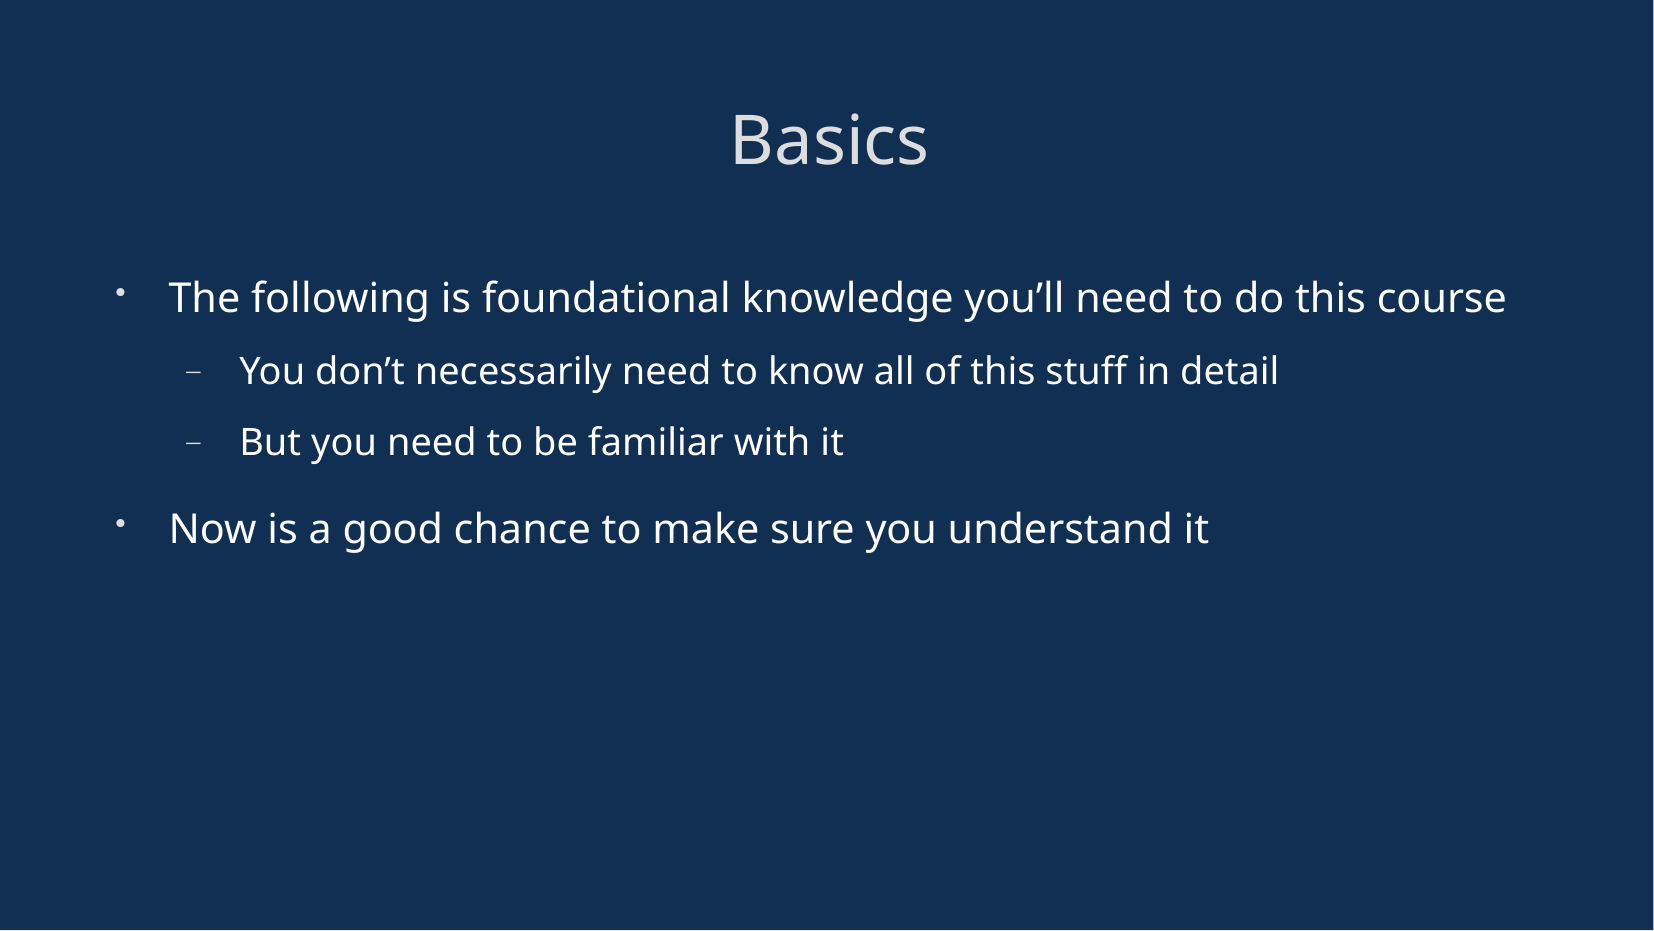

# Basics
The following is foundational knowledge you’ll need to do this course
You don’t necessarily need to know all of this stuff in detail
But you need to be familiar with it
Now is a good chance to make sure you understand it